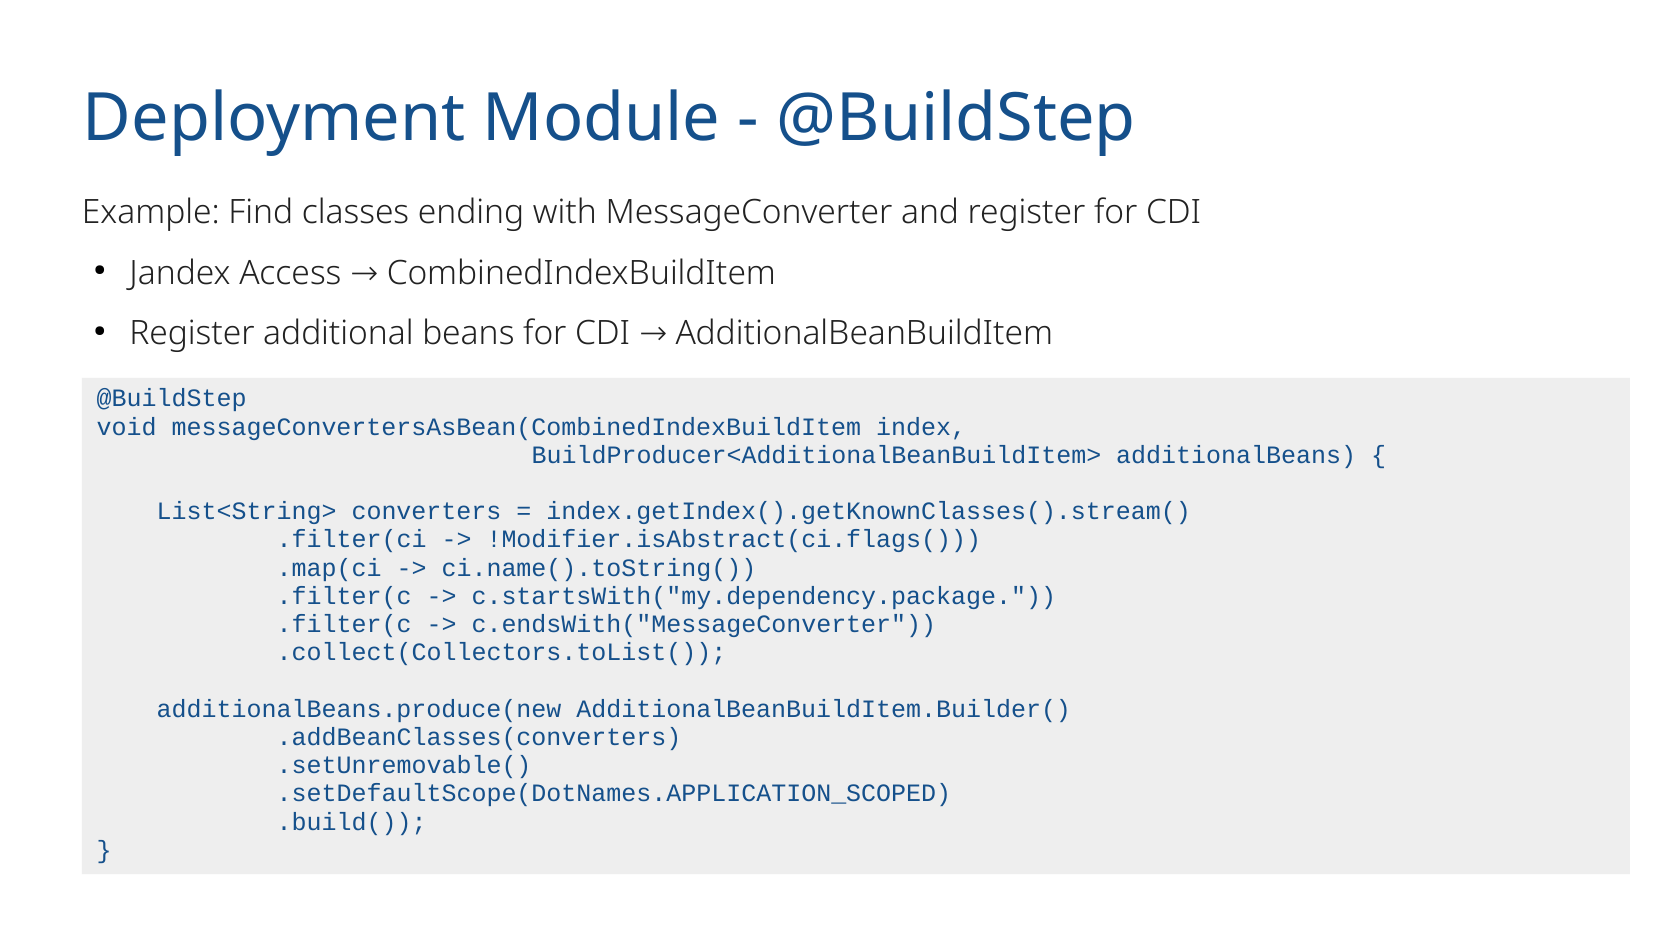

# Deployment Module - @BuildStep
Example: Find classes ending with MessageConverter and register for CDI
Jandex Access → CombinedIndexBuildItem
Register additional beans for CDI → AdditionalBeanBuildItem
@BuildStep
void messageConvertersAsBean(CombinedIndexBuildItem index,
 BuildProducer<AdditionalBeanBuildItem> additionalBeans) {
 List<String> converters = index.getIndex().getKnownClasses().stream()
 .filter(ci -> !Modifier.isAbstract(ci.flags()))
 .map(ci -> ci.name().toString())
 .filter(c -> c.startsWith("my.dependency.package."))
 .filter(c -> c.endsWith("MessageConverter"))
 .collect(Collectors.toList());
 additionalBeans.produce(new AdditionalBeanBuildItem.Builder()
 .addBeanClasses(converters)
 .setUnremovable()
 .setDefaultScope(DotNames.APPLICATION_SCOPED)
 .build());
}